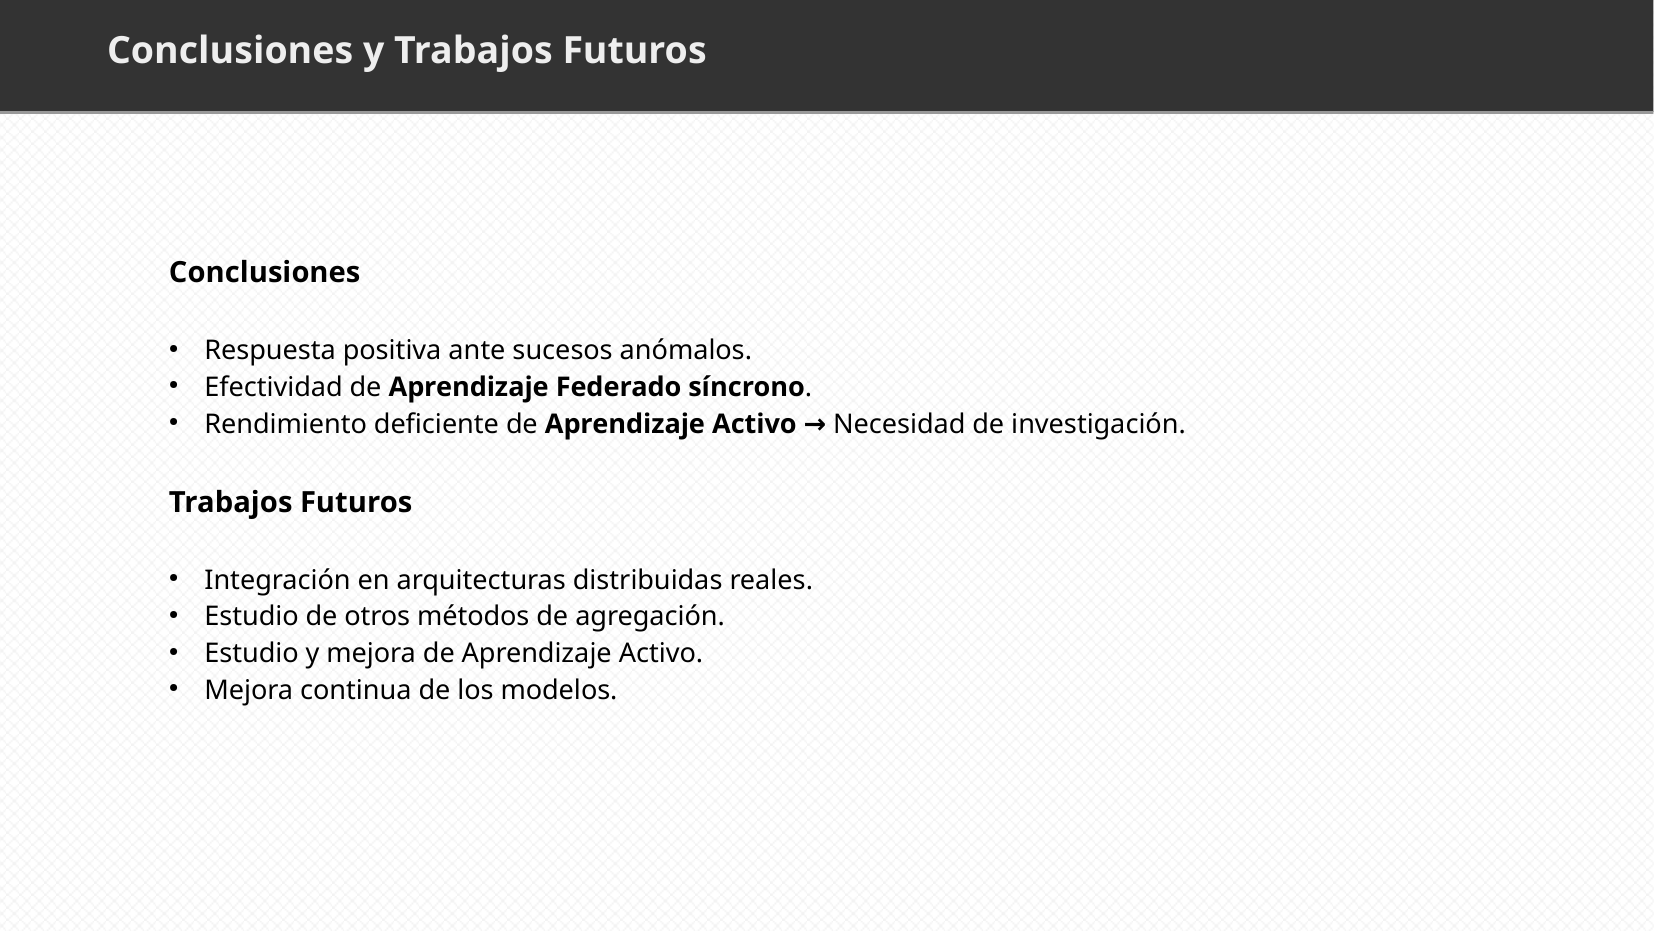

Conclusiones y Trabajos Futuros
Conclusiones
Respuesta positiva ante sucesos anómalos.
Efectividad de Aprendizaje Federado síncrono.
Rendimiento deficiente de Aprendizaje Activo → Necesidad de investigación.
Trabajos Futuros
Integración en arquitecturas distribuidas reales.
Estudio de otros métodos de agregación.
Estudio y mejora de Aprendizaje Activo.
Mejora continua de los modelos.